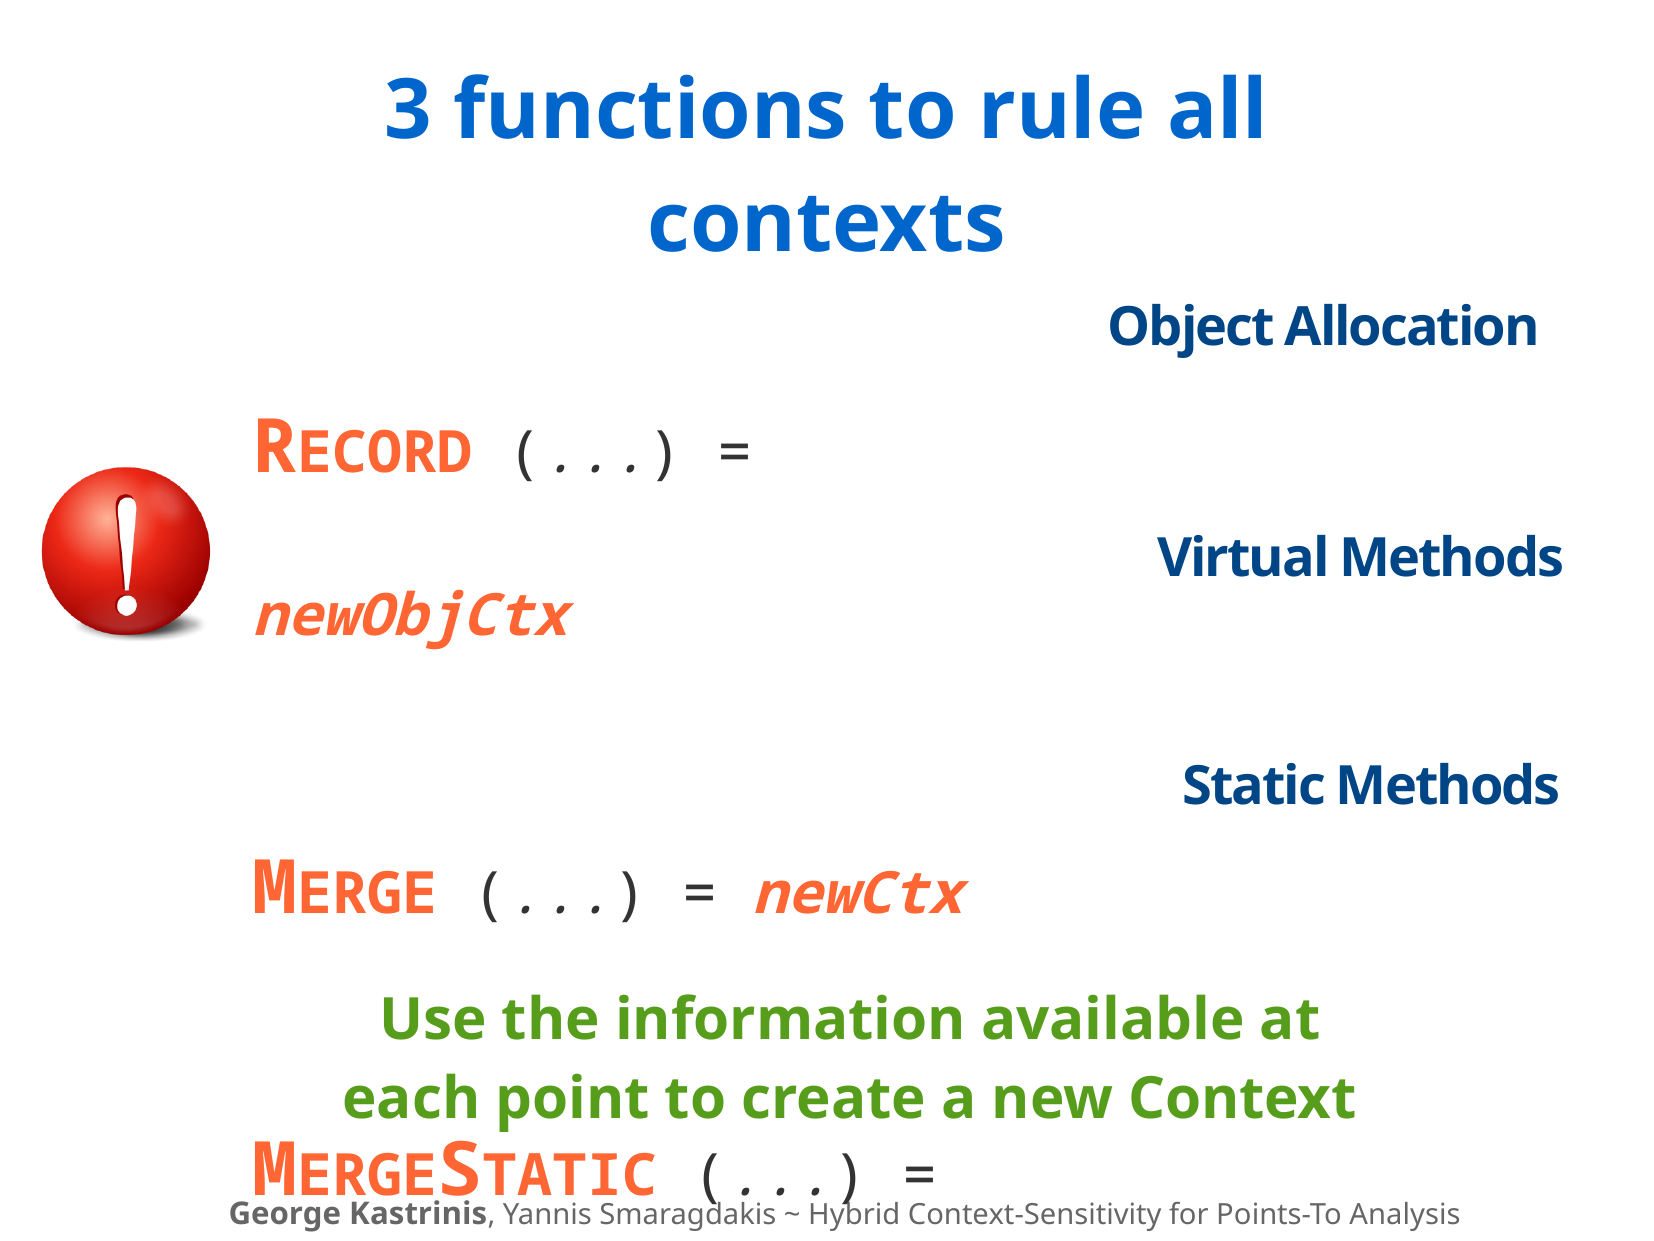

3 functions to rule all contexts
Object Allocation
RECORD (...) = newObjCtx
MERGE (...) = newCtx
MERGESTATIC (...) = newCtx
Virtual Methods
Static Methods
Use the information available at
each point to create a new Context